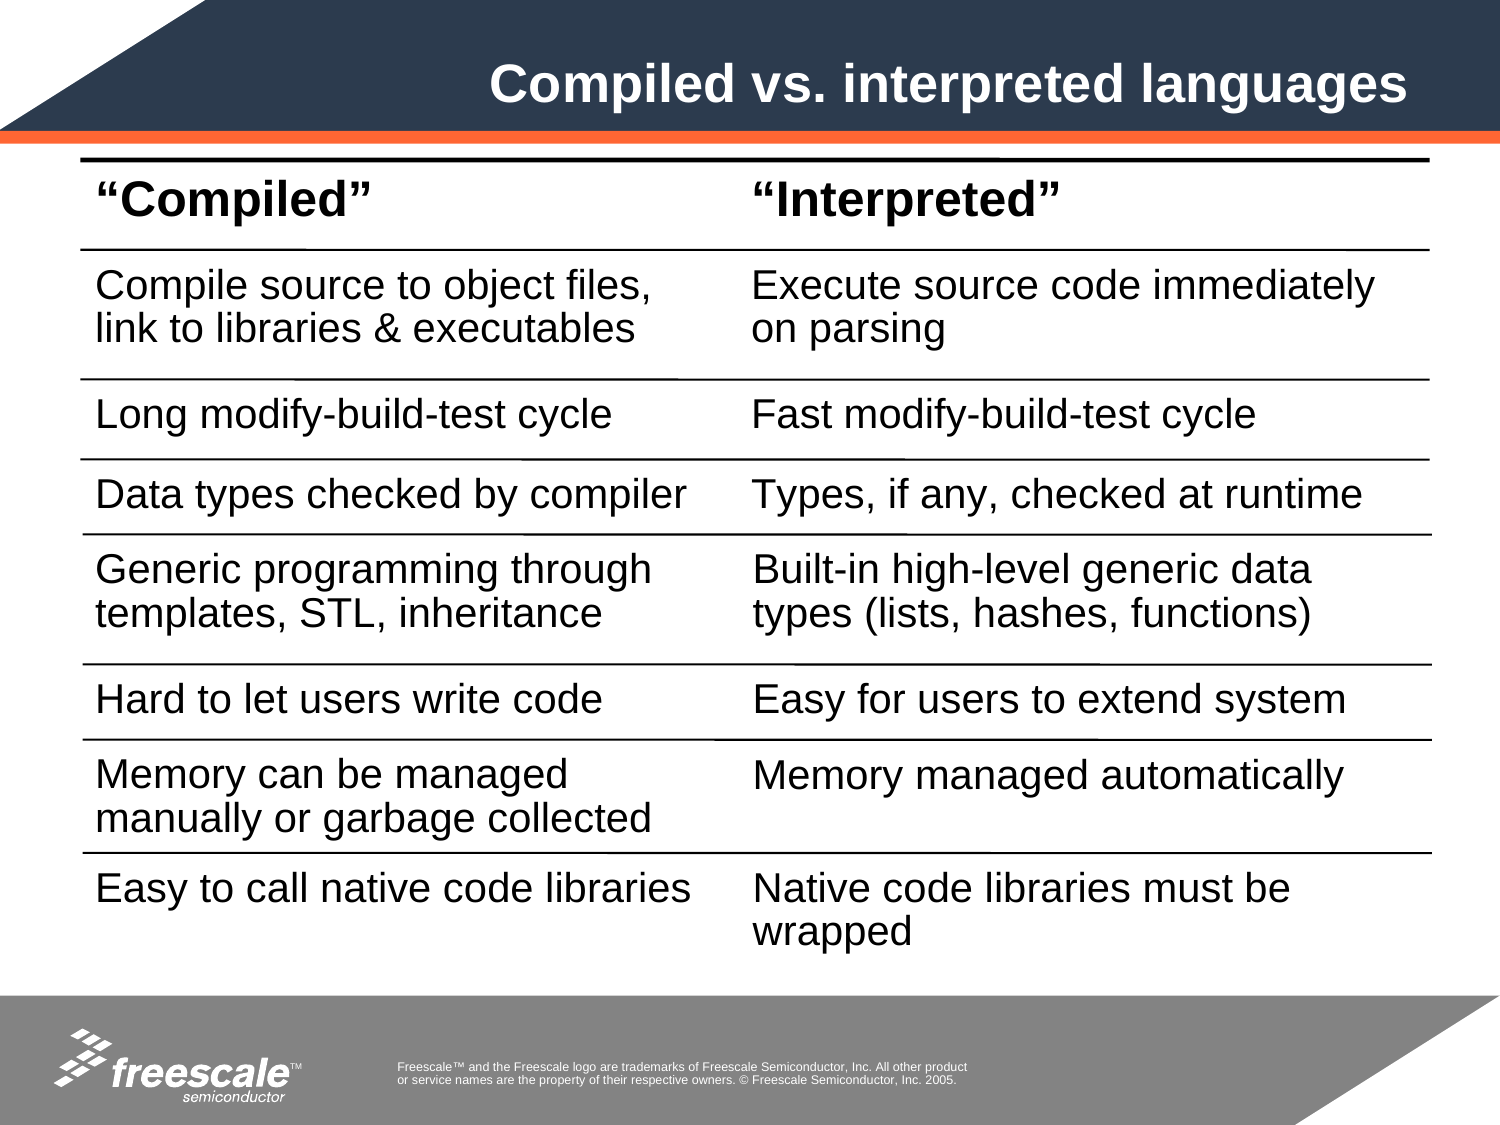

# Compiled vs. interpreted languages
“Compiled”
“Interpreted”
Compile source to object files, link to libraries & executables
Execute source code immediately on parsing
Long modify-build-test cycle
Fast modify-build-test cycle
Data types checked by compiler
Types, if any, checked at runtime
Generic programming through templates, STL, inheritance
Built-in high-level generic data types (lists, hashes, functions)
Hard to let users write code
Easy for users to extend system
Memory can be managed manually or garbage collected
Memory managed automatically
Easy to call native code libraries
Native code libraries must be wrapped